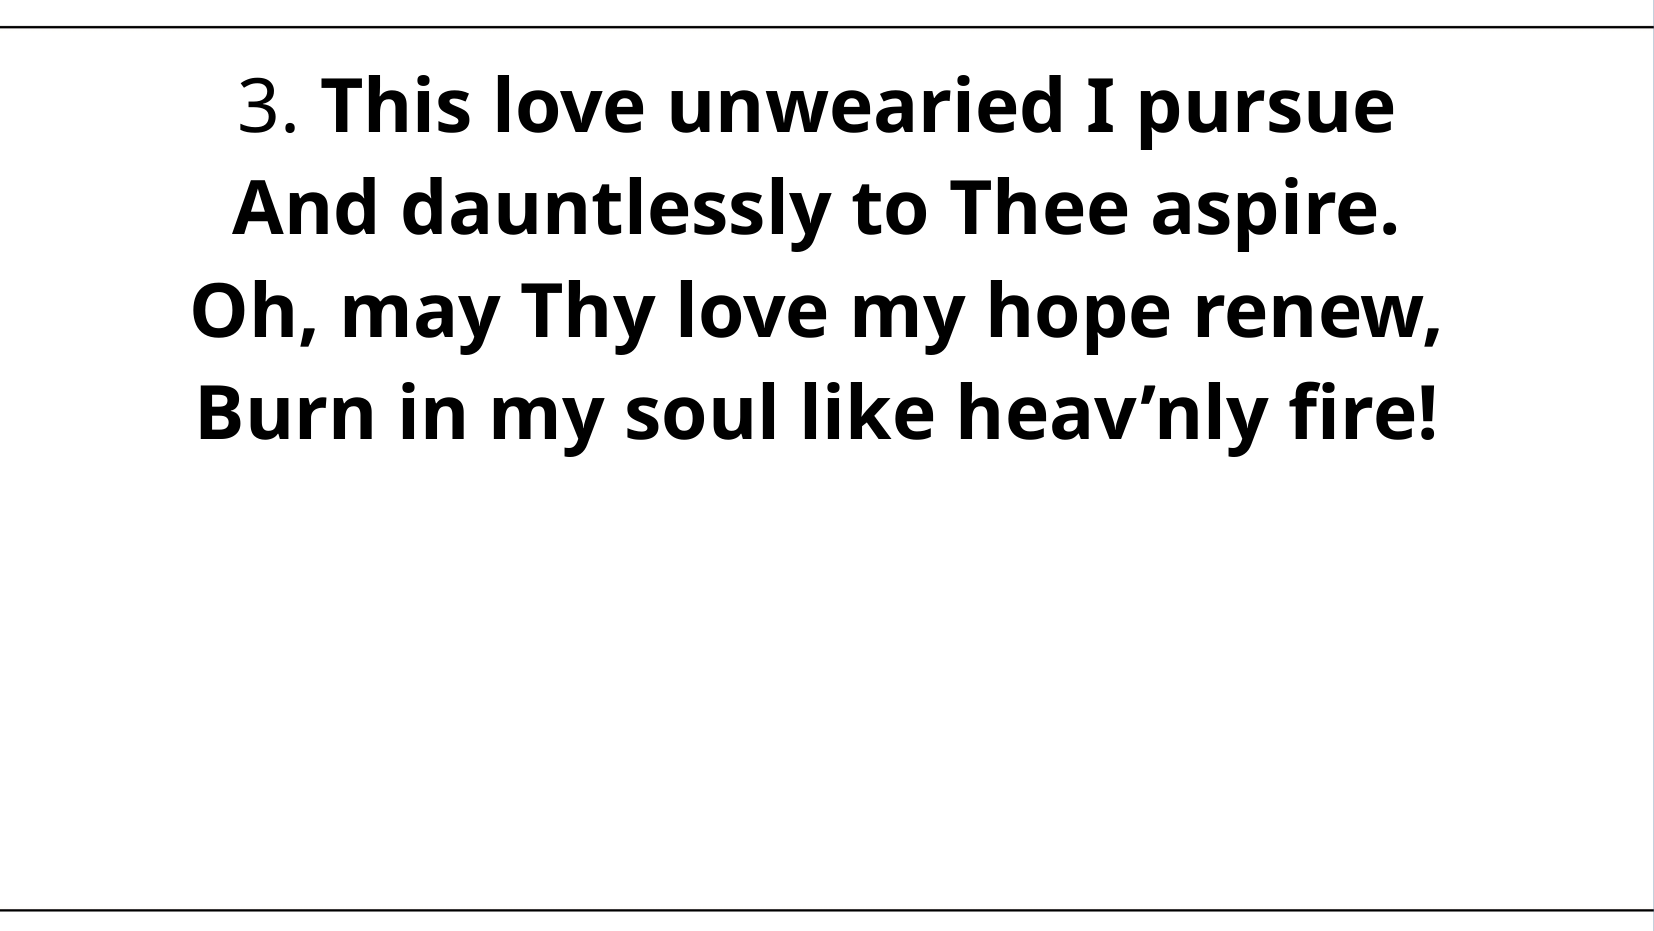

3. This love unwearied I pursue
And dauntlessly to Thee aspire.
Oh, may Thy love my hope renew,
Burn in my soul like heav’nly fire!